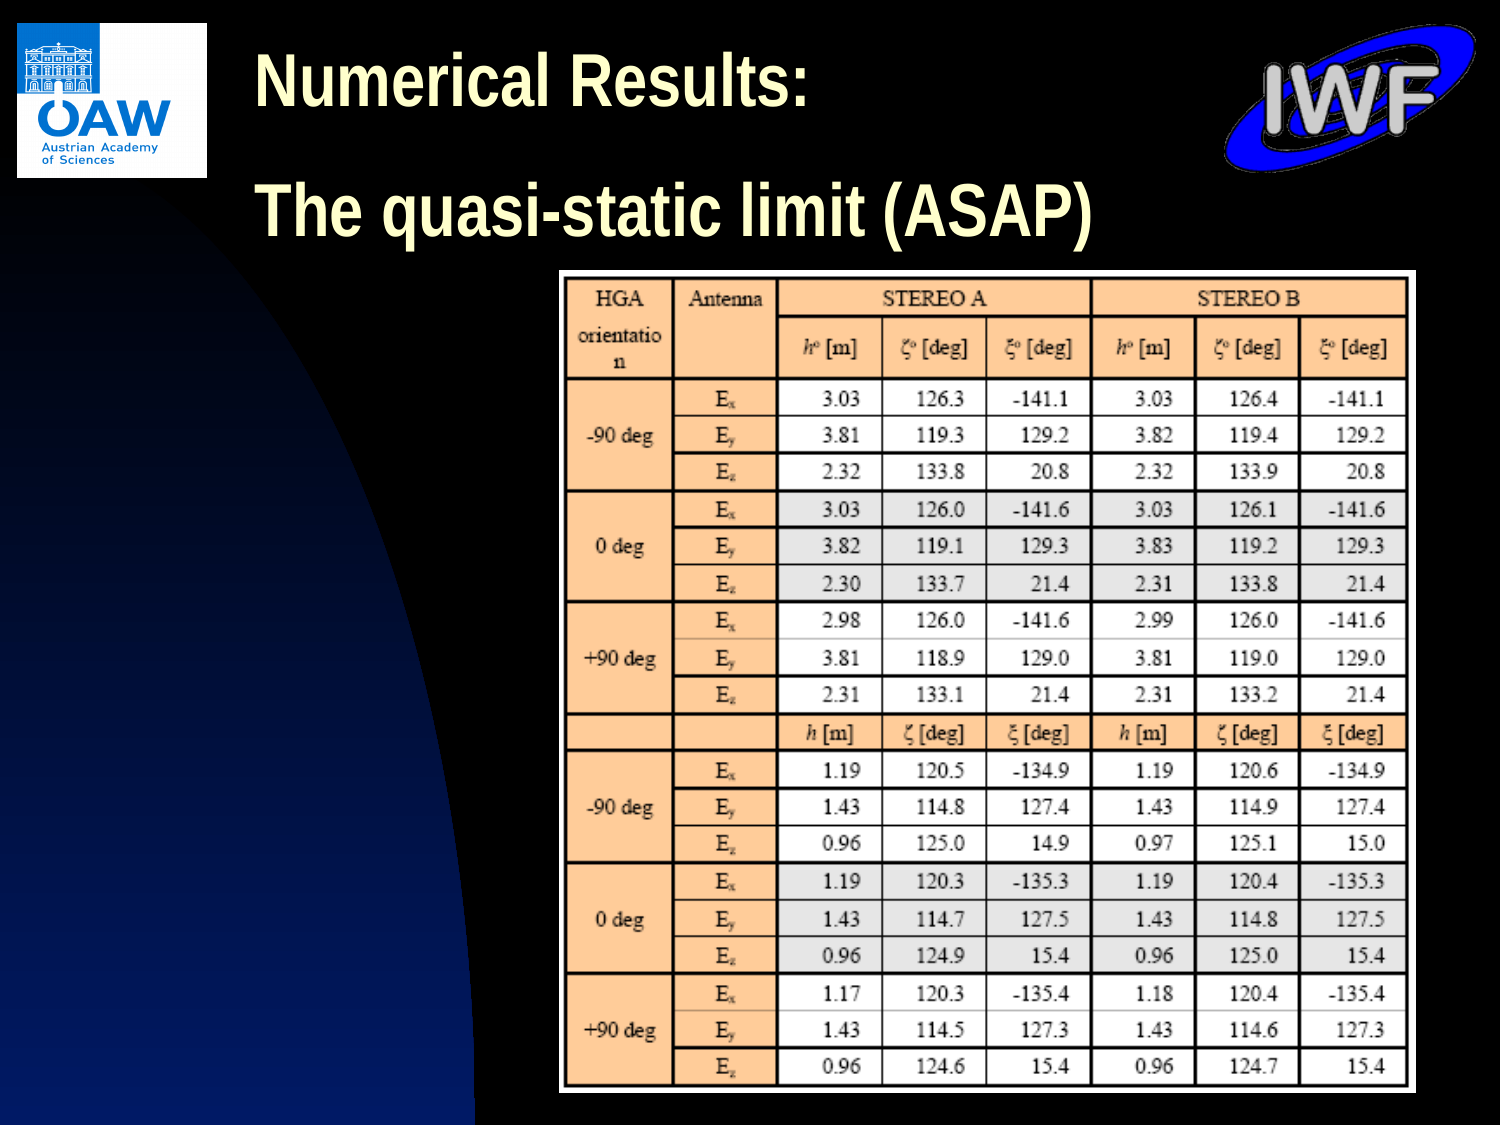

# Numerical Results: The quasi-static limit (ASAP)